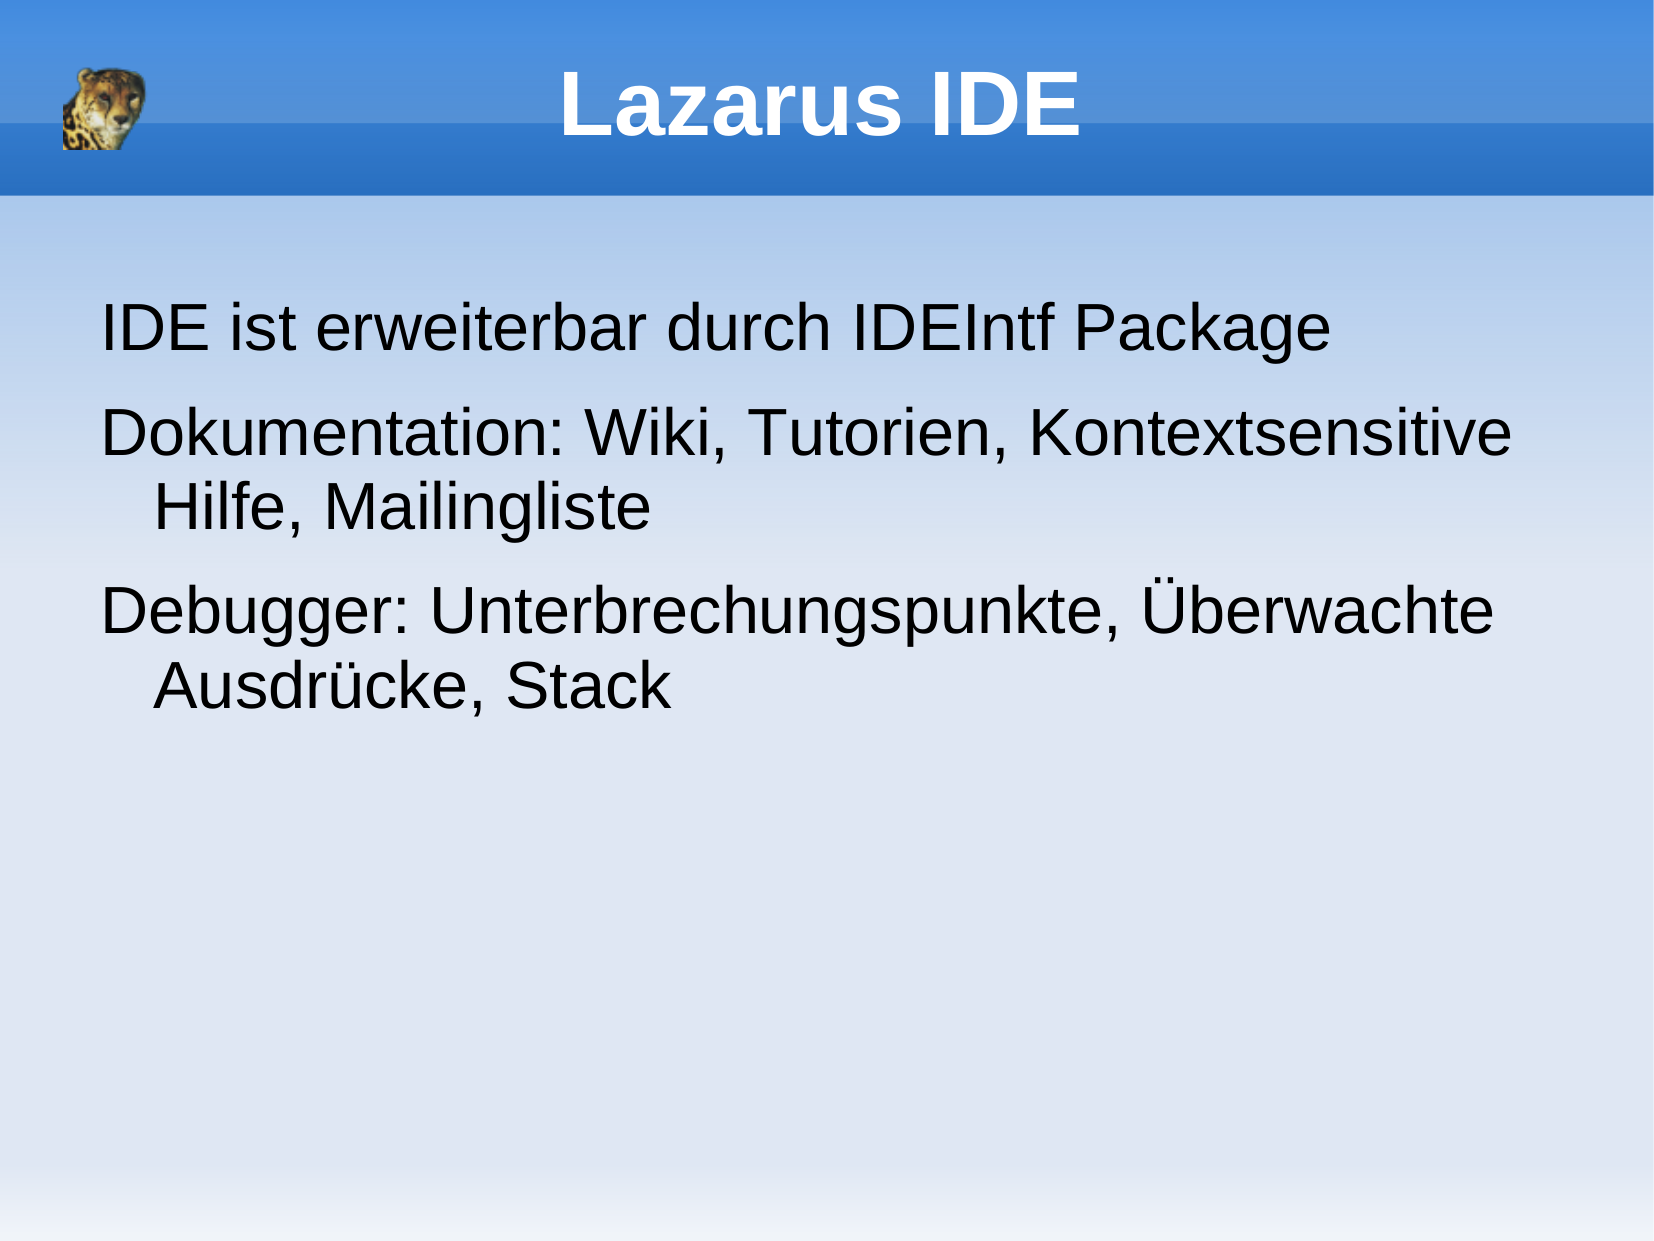

# Lazarus IDE
IDE ist erweiterbar durch IDEIntf Package
Dokumentation: Wiki, Tutorien, Kontextsensitive Hilfe, Mailingliste
Debugger: Unterbrechungspunkte, Überwachte Ausdrücke, Stack